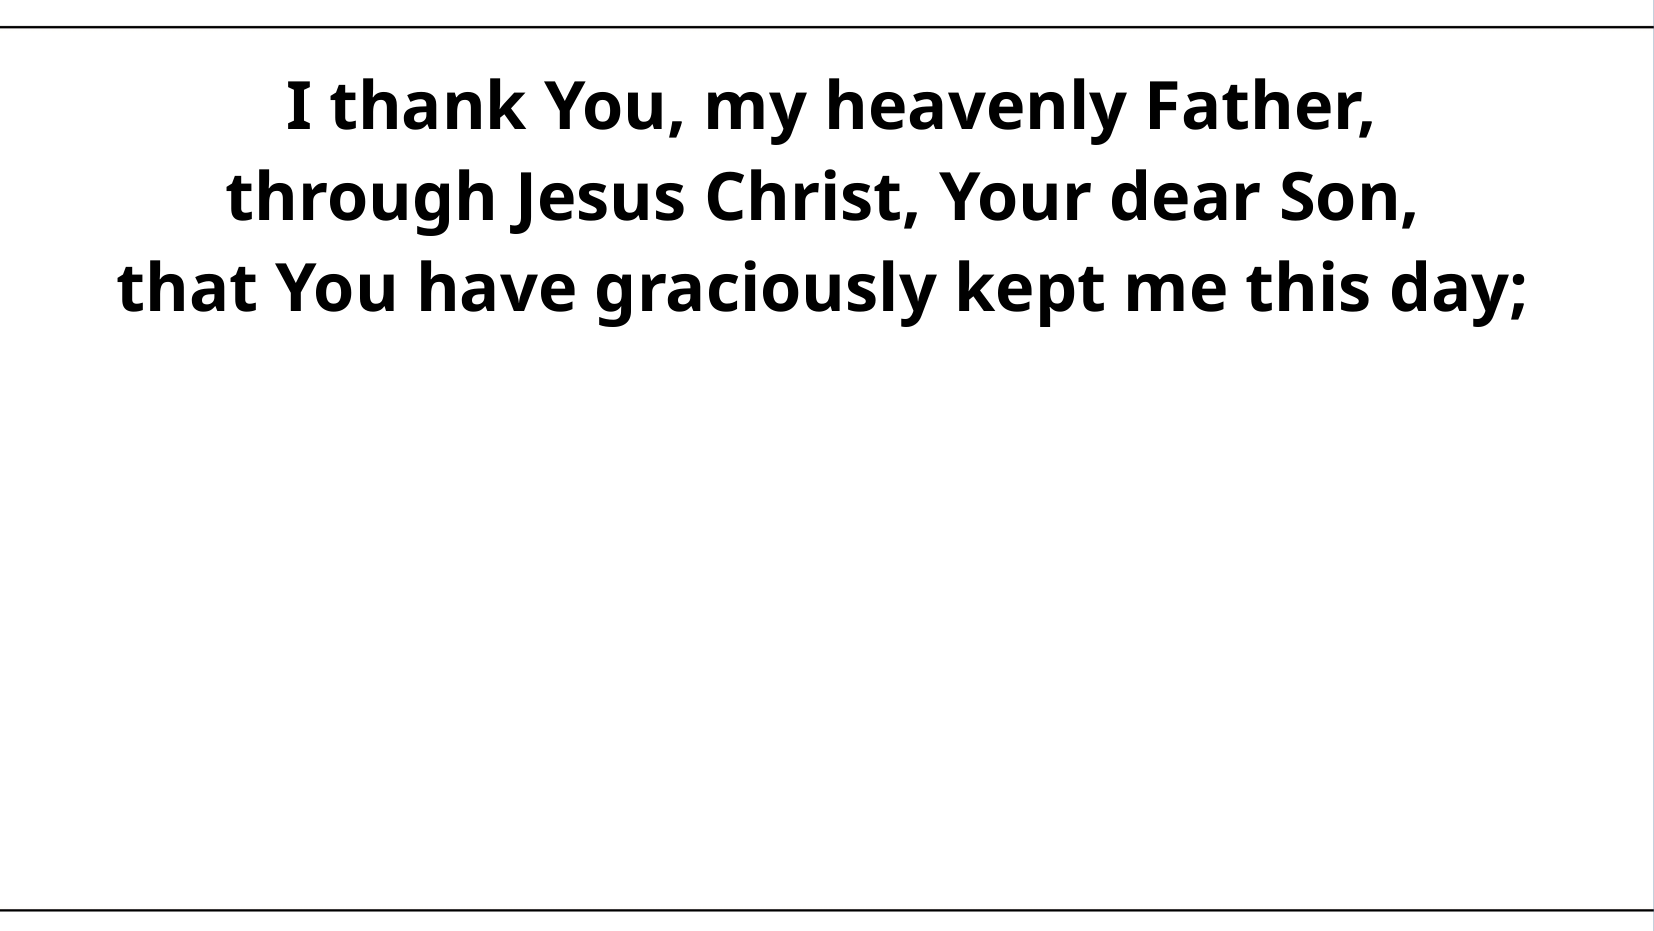

I thank You, my heavenly Father,
through Jesus Christ, Your dear Son,
that You have graciously kept me this day;